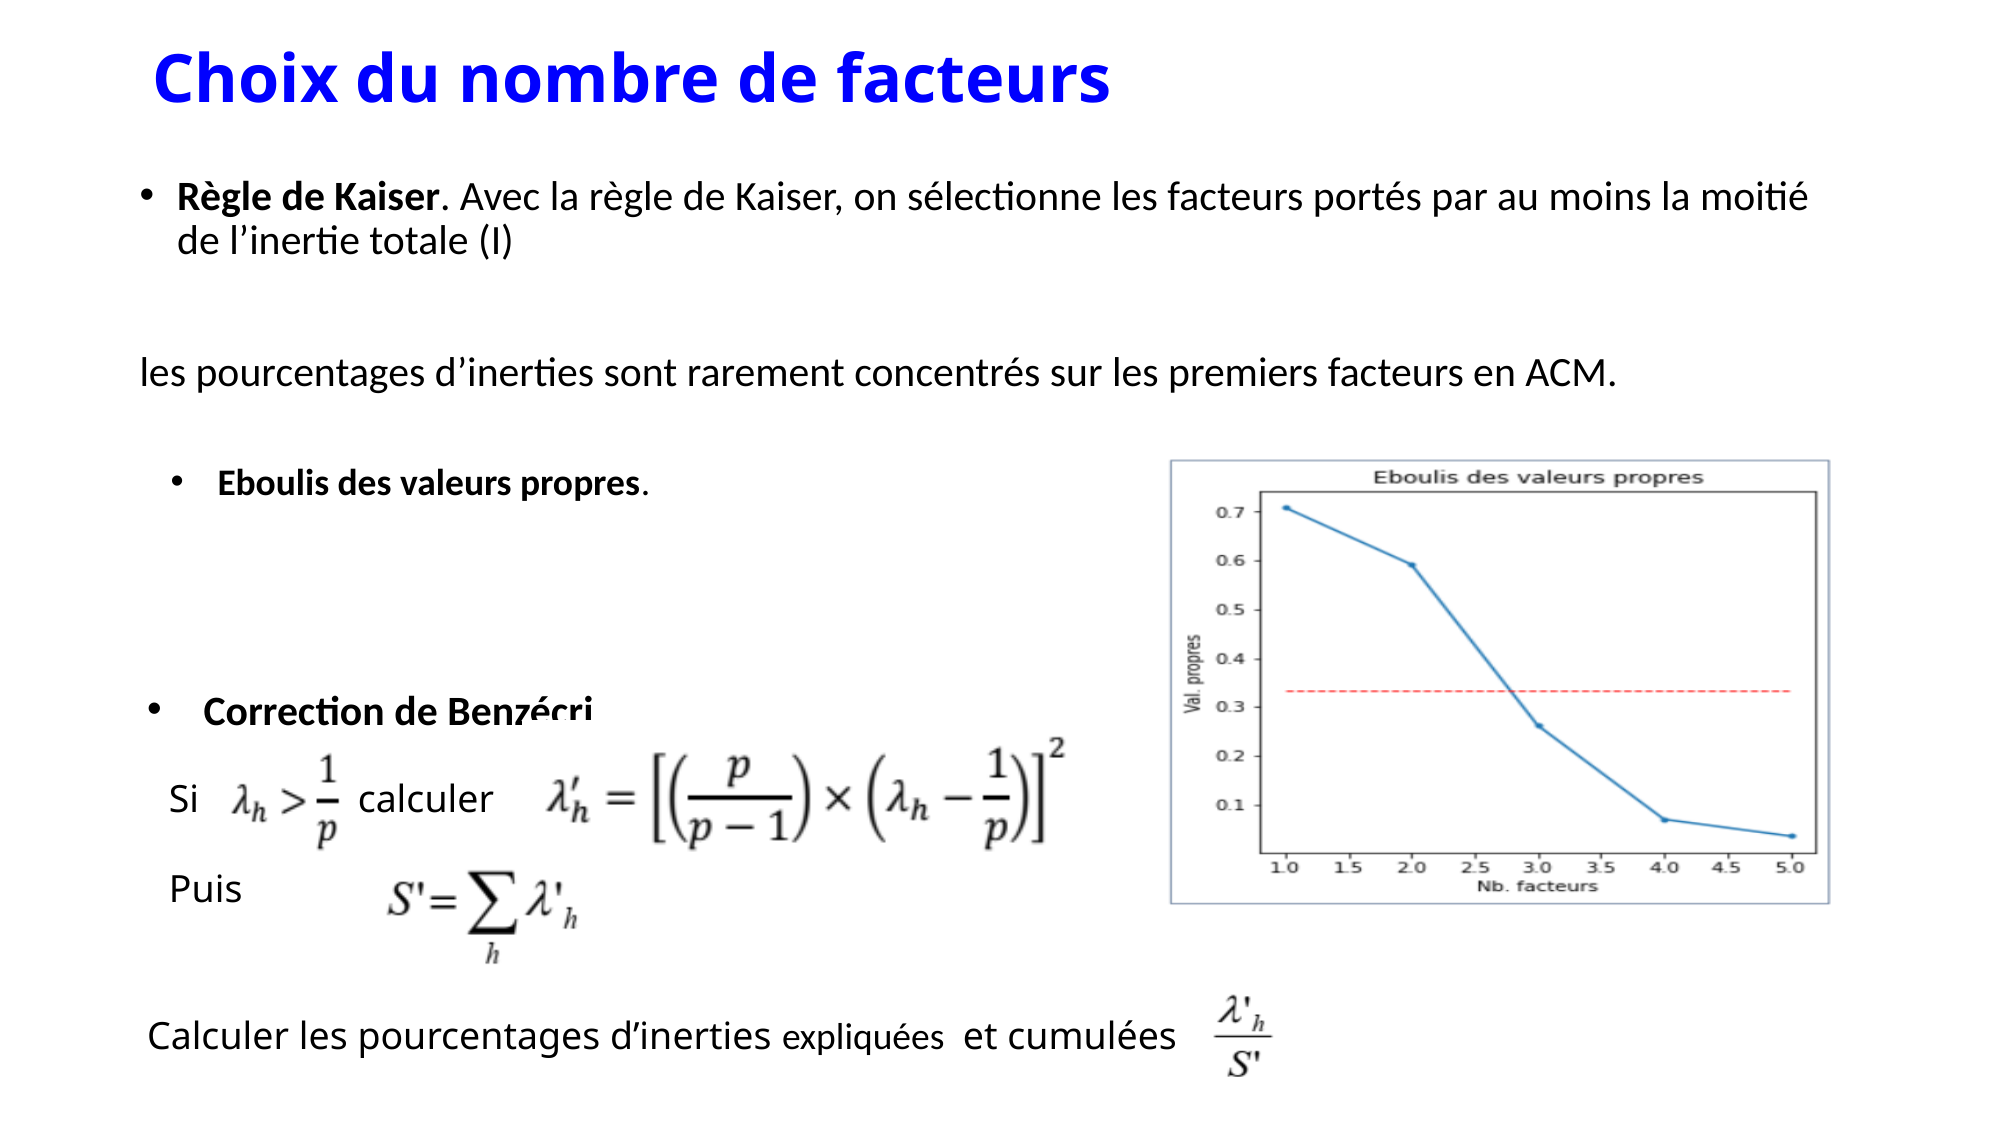

# Choix du nombre de facteurs
Règle de Kaiser. Avec la règle de Kaiser, on sélectionne les facteurs portés par au moins la moitié de l’inertie totale (I)
les pourcentages d’inerties sont rarement concentrés sur les premiers facteurs en ACM.
Eboulis des valeurs propres.
Correction de Benzécri
Si 	 calculer
Puis
Calculer les pourcentages d’inerties expliquées et cumulées